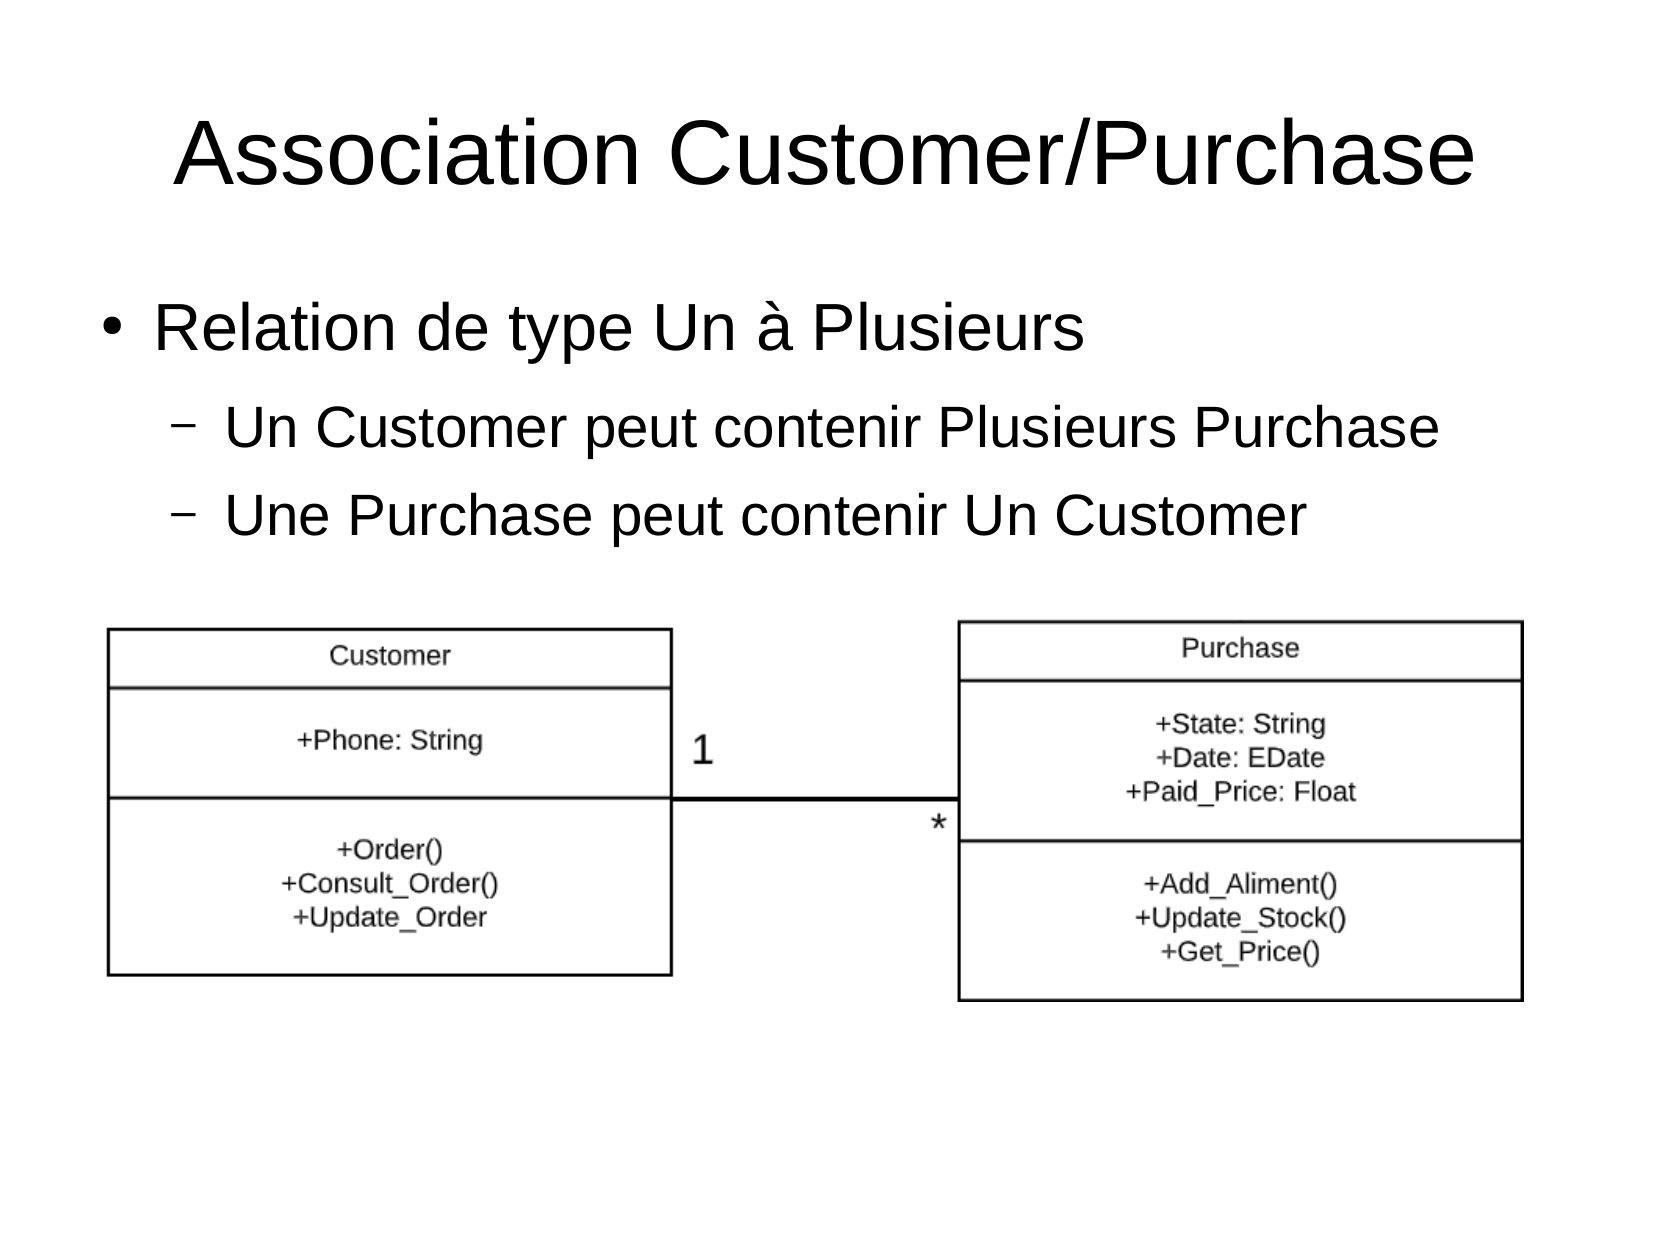

# Association Customer/Purchase
Relation de type Un à Plusieurs
Un Customer peut contenir Plusieurs Purchase
Une Purchase peut contenir Un Customer